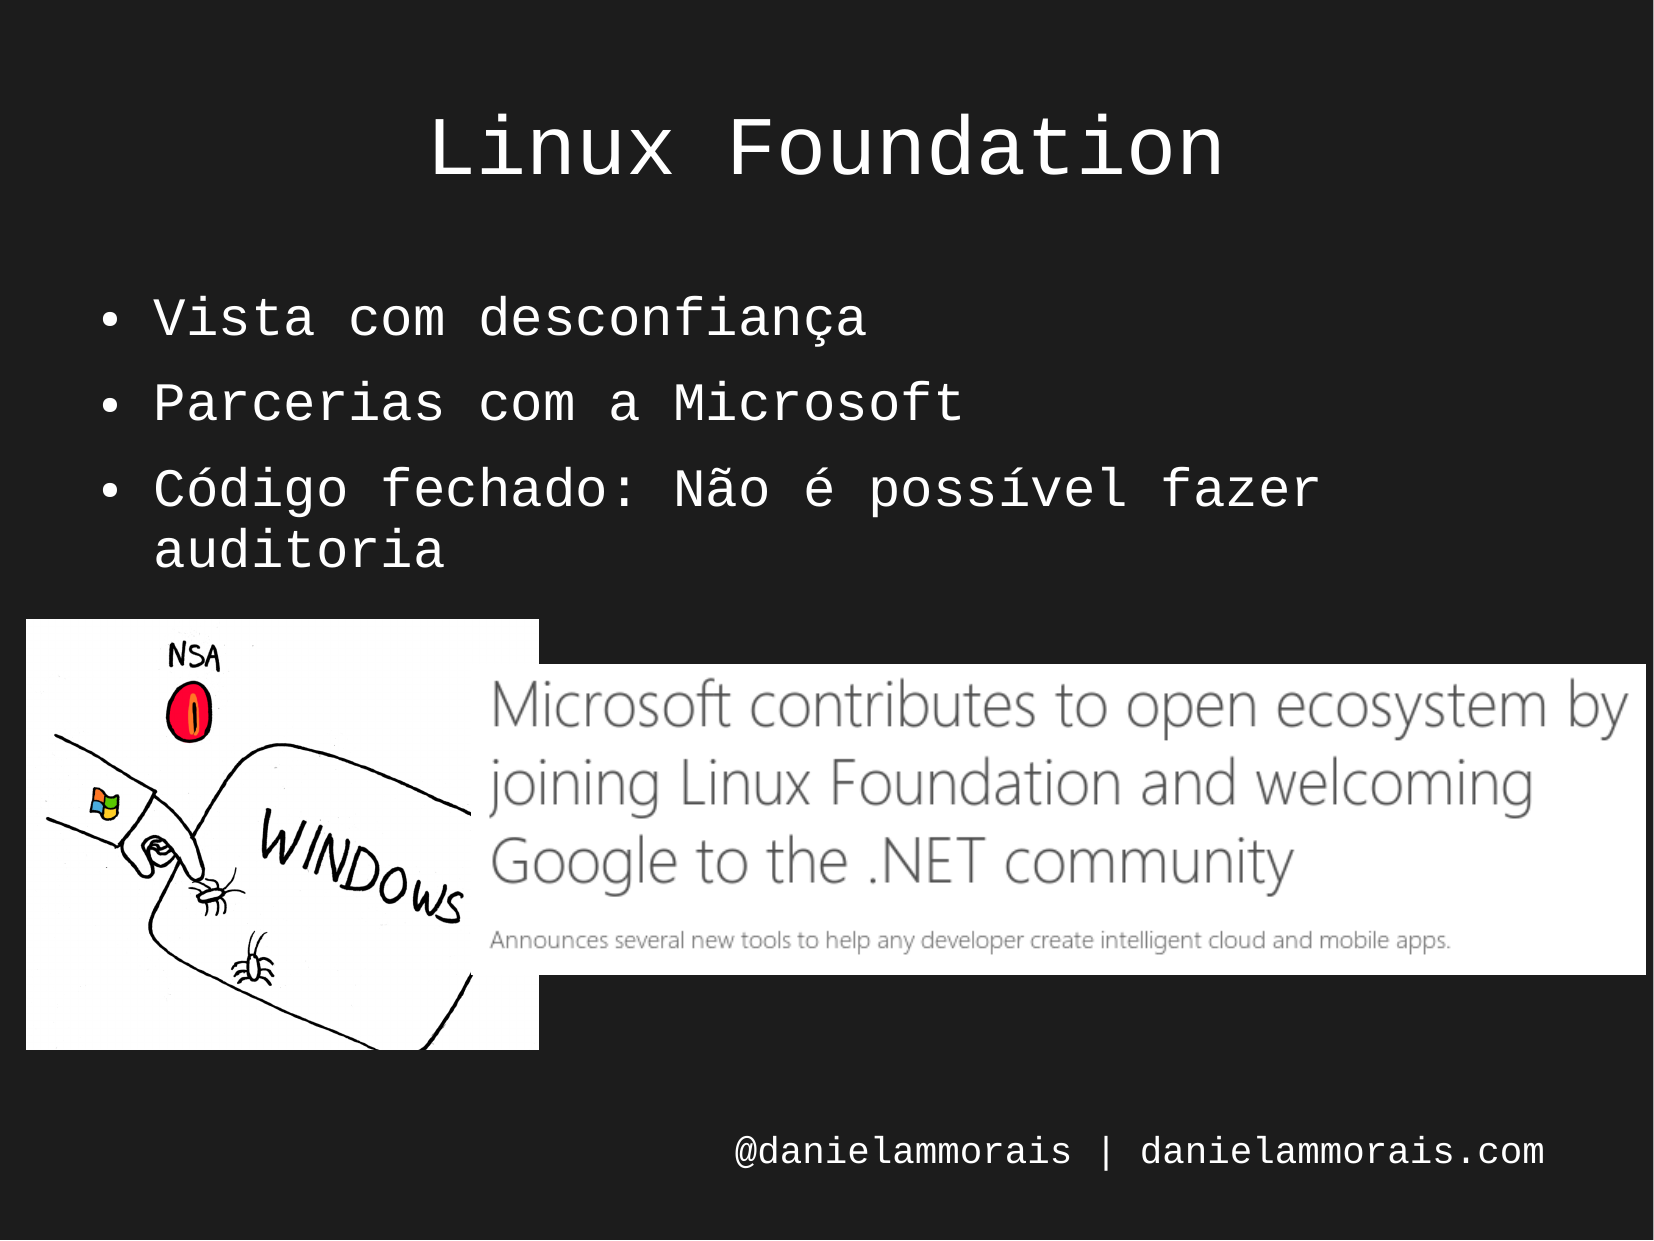

# Linux Foundation
Vista com desconfiança
Parcerias com a Microsoft
Código fechado: Não é possível fazer auditoria
@danielammorais | danielammorais.com